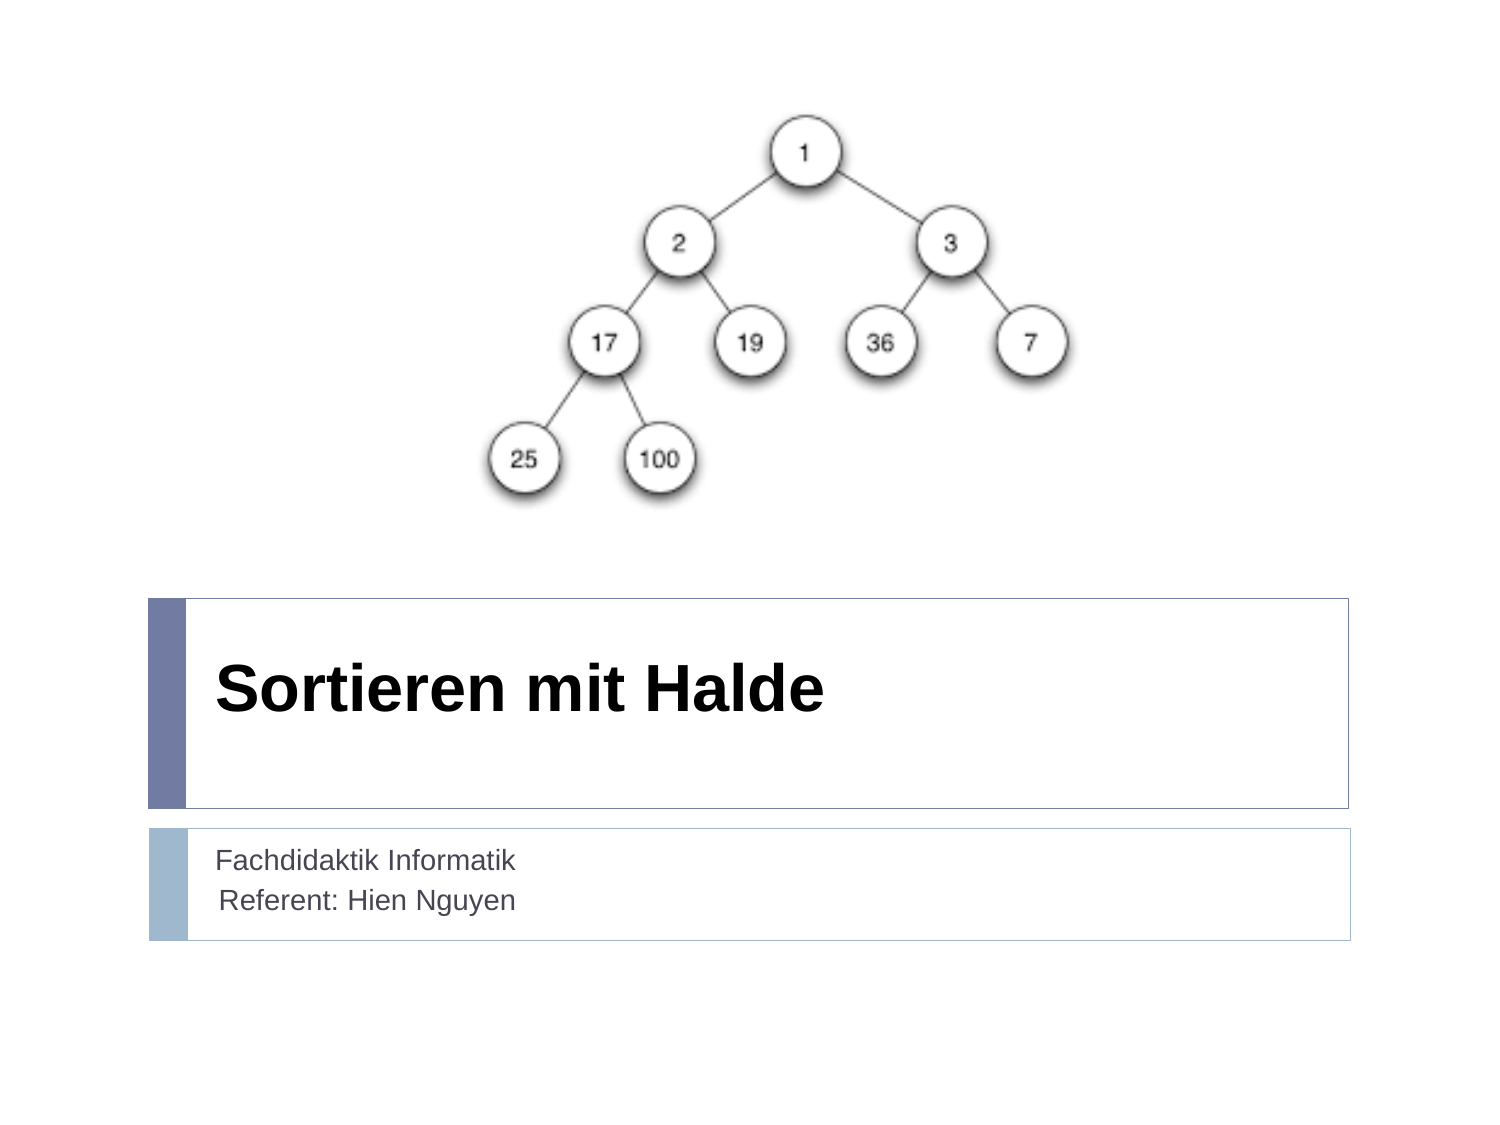

# Sortieren mit Halde
Fachdidaktik Informatik
Referent: Hien Nguyen